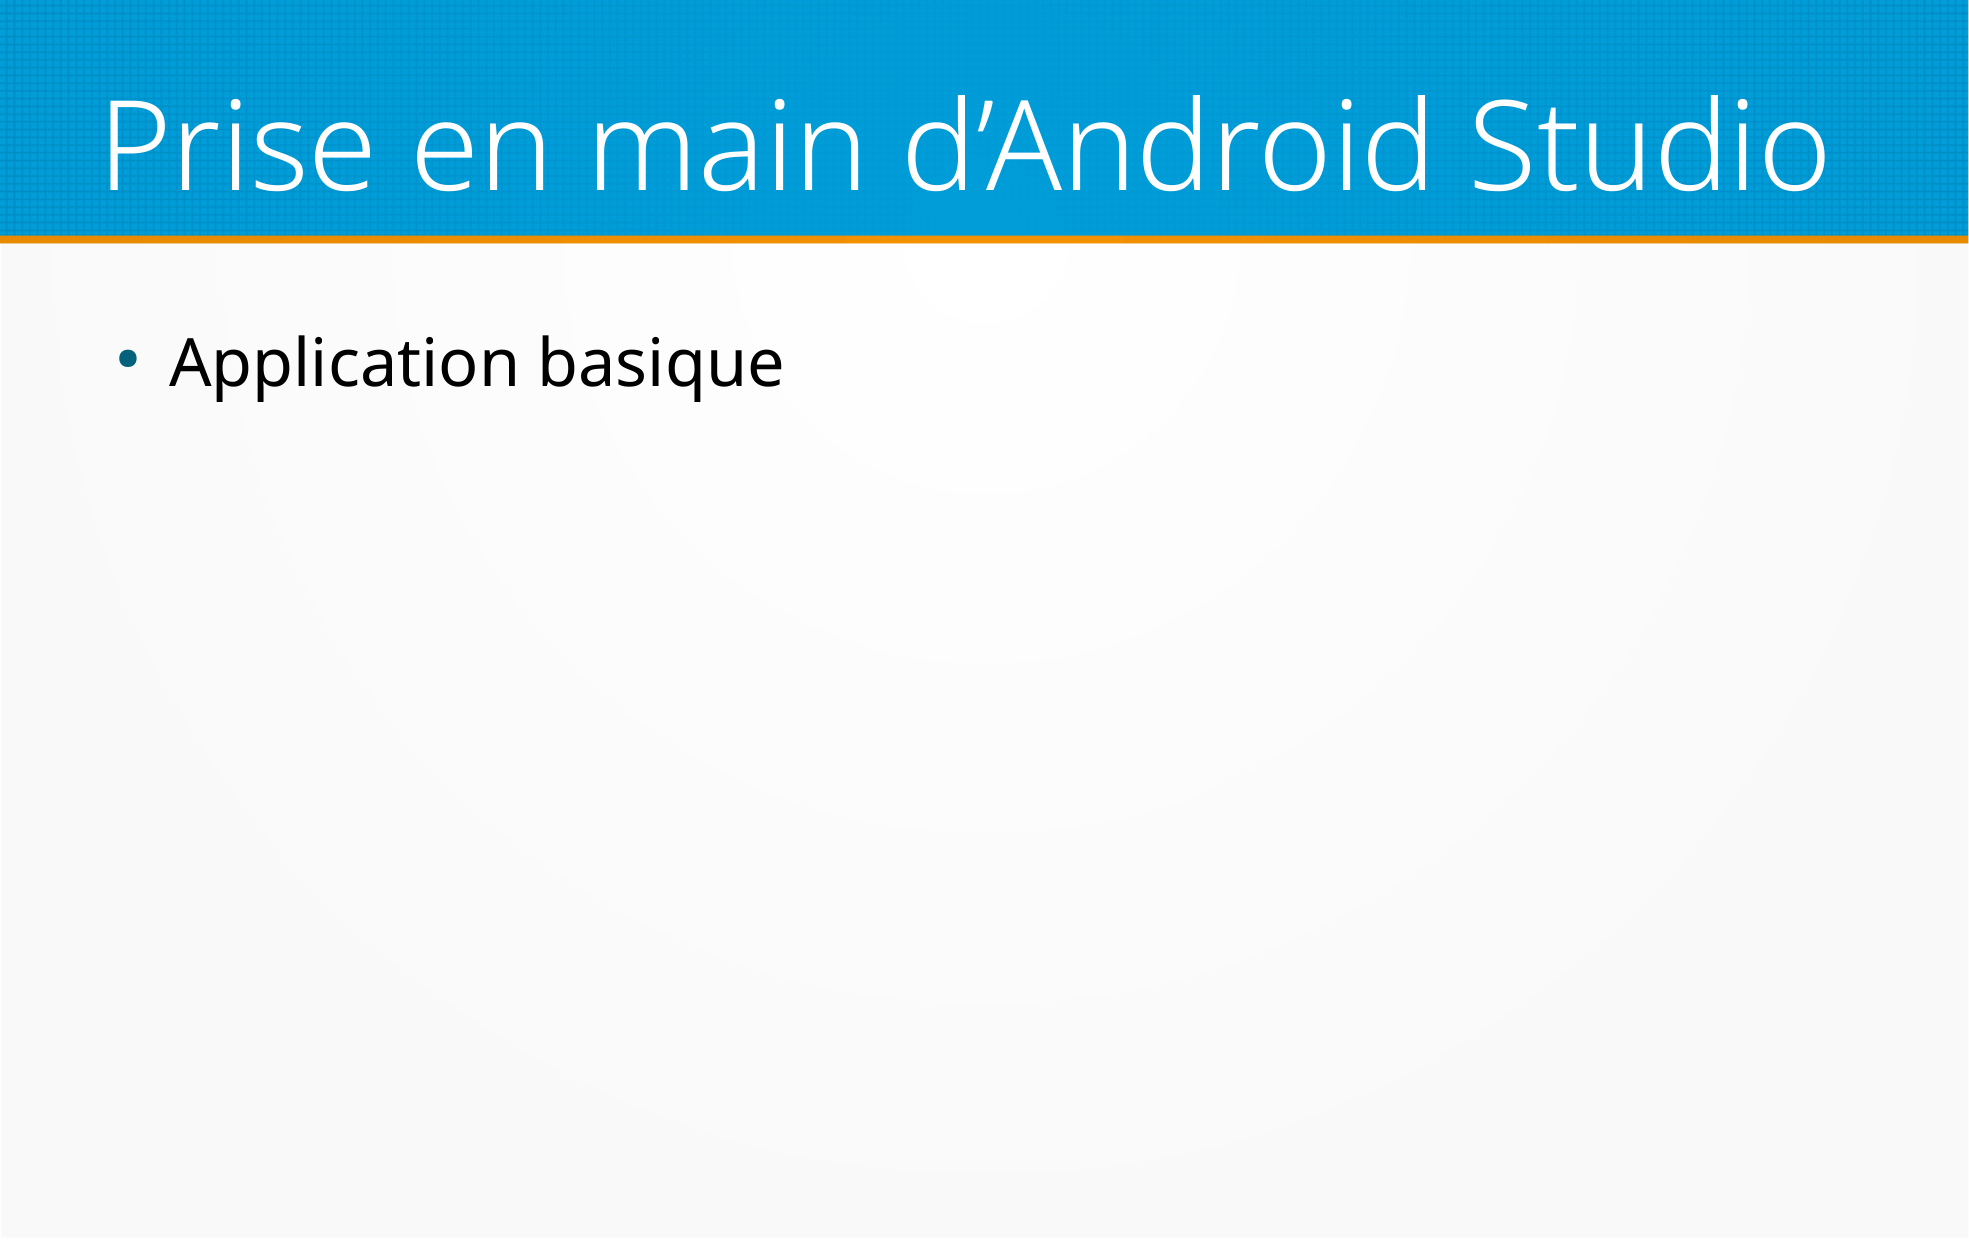

# Prise en main d’Android Studio
Application basique